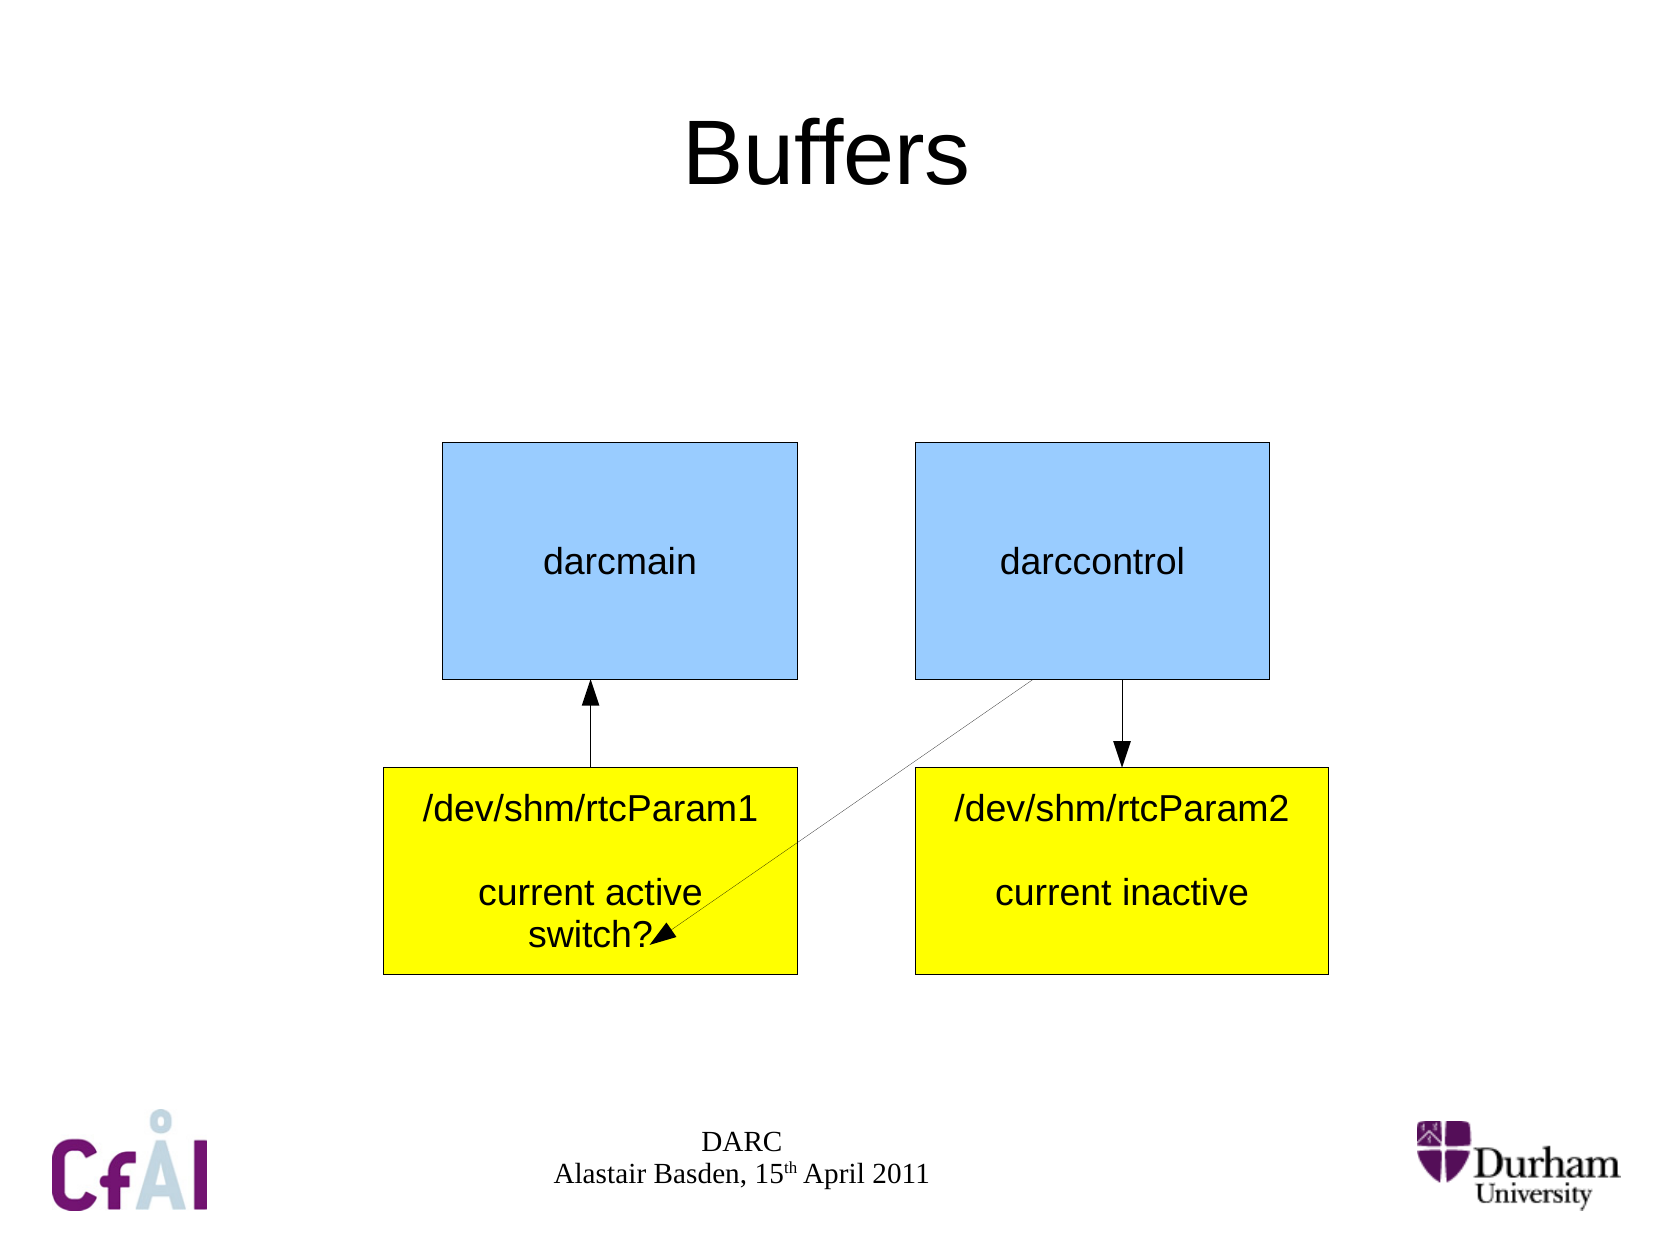

# Buffers
darcmain
darccontrol
/dev/shm/rtcParam1
current active
switch?
/dev/shm/rtcParam2
current inactive